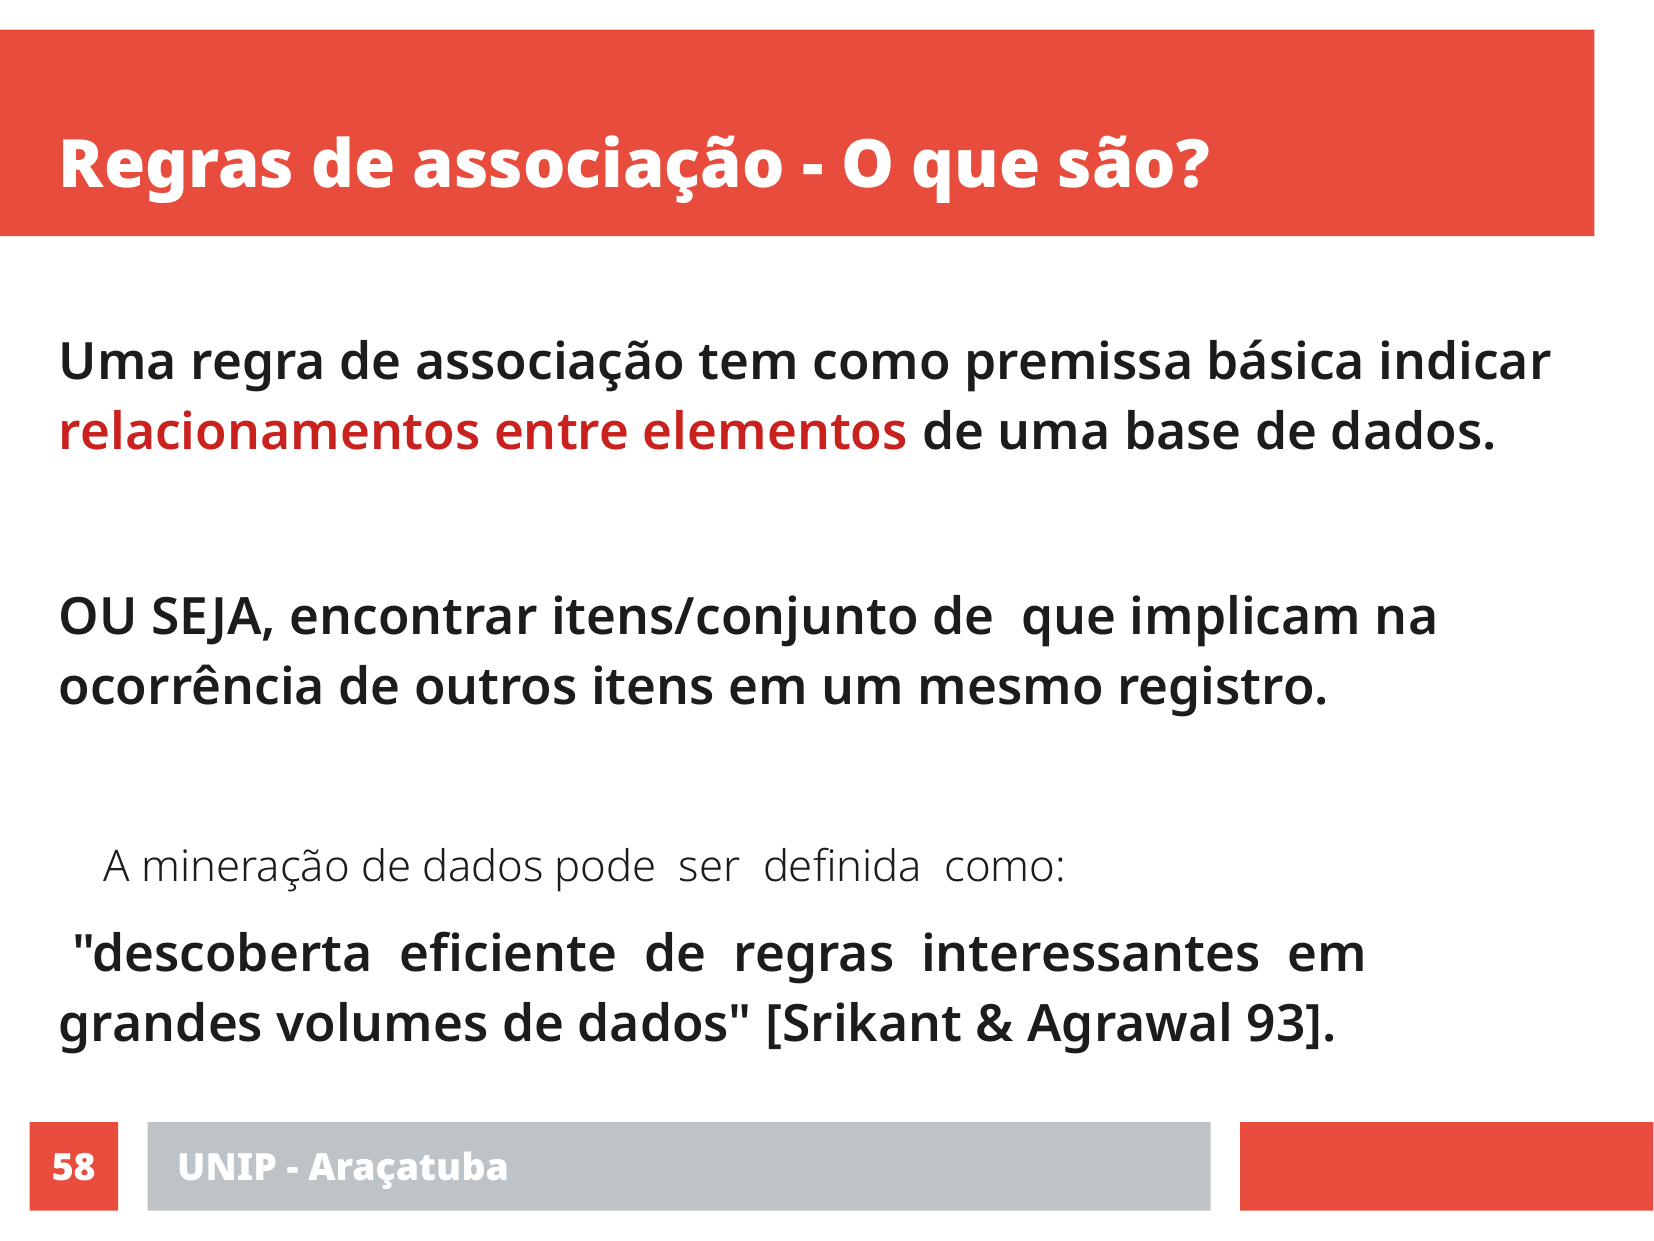

# Regras de associação - O que são?
Uma regra de associação tem como premissa básica indicar relacionamentos entre elementos de uma base de dados.
OU SEJA, encontrar itens/conjunto de que implicam na ocorrência de outros itens em um mesmo registro.
A mineração de dados pode ser definida como:
 "descoberta eficiente de regras interessantes em grandes volumes de dados" [Srikant & Agrawal 93].
58
UNIP - Araçatuba